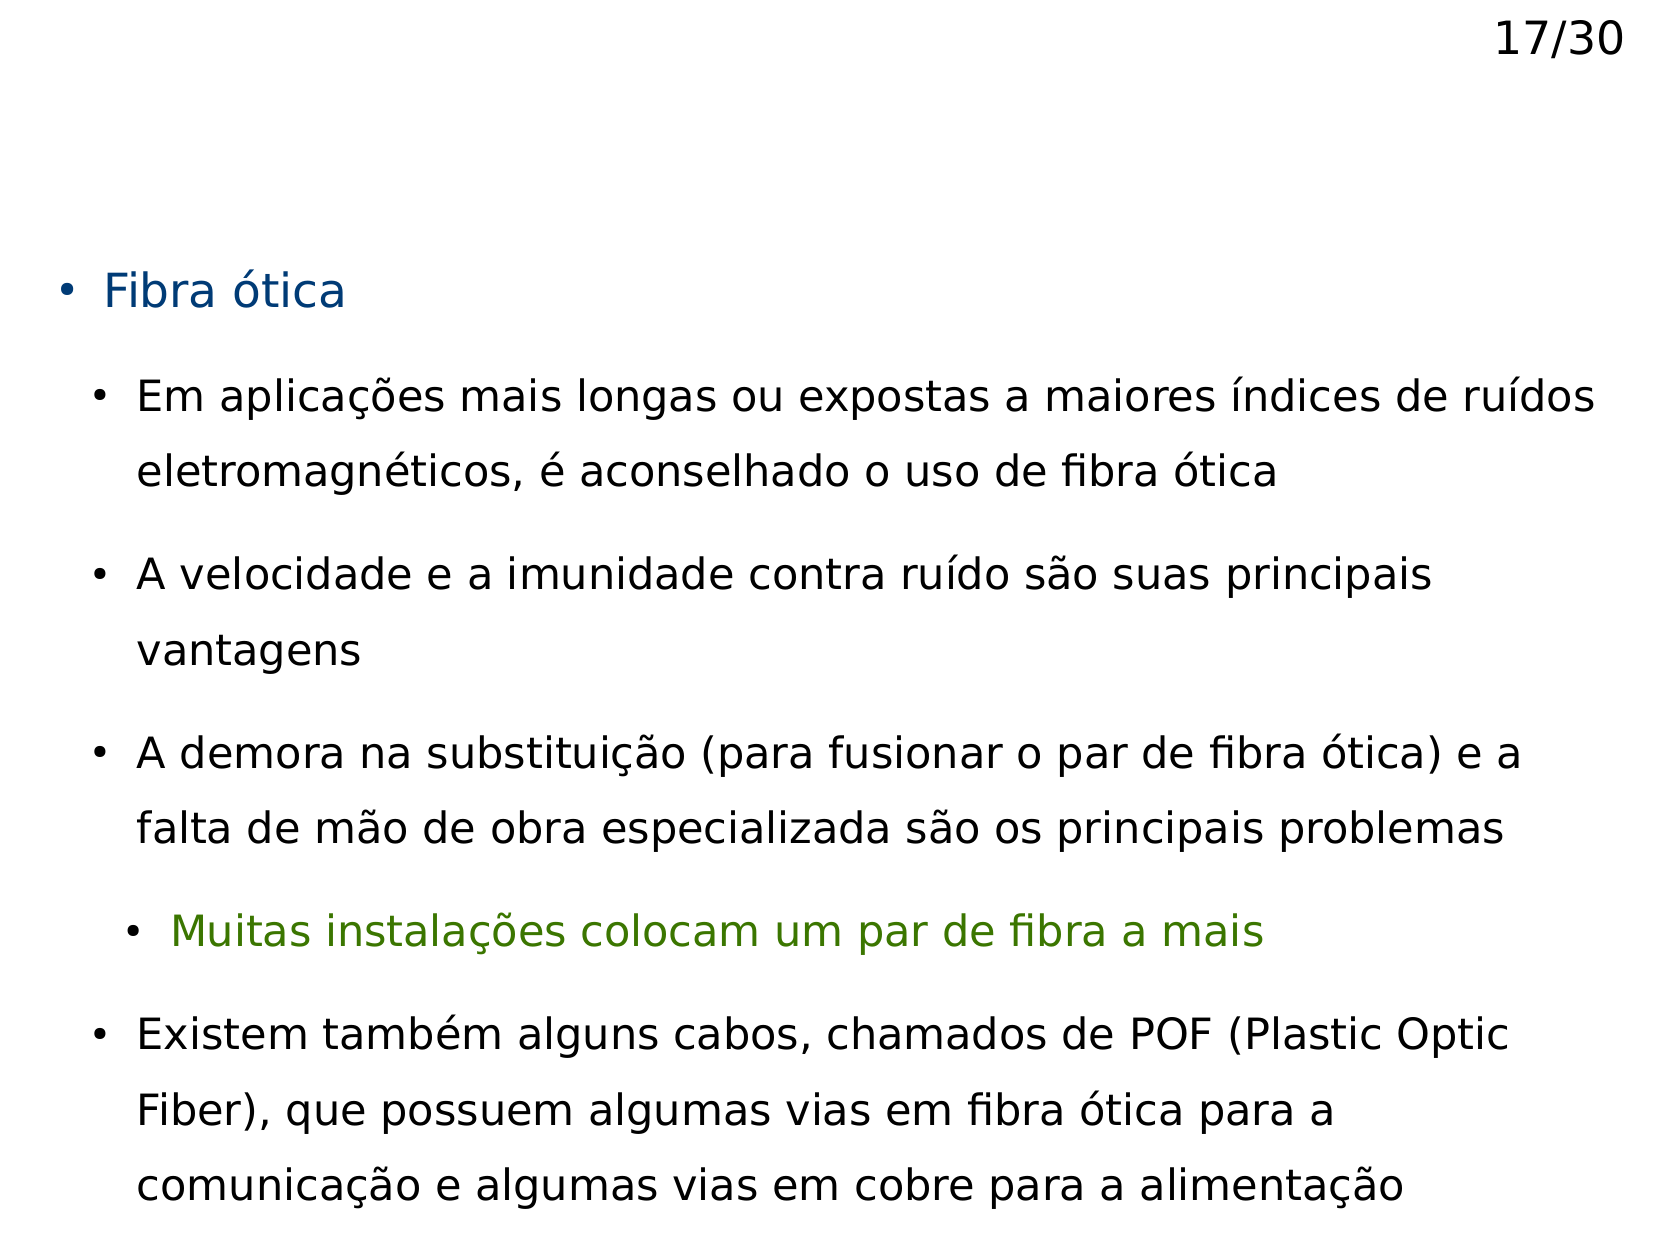

17
#
Fibra ótica
Em aplicações mais longas ou expostas a maiores índices de ruídos eletromagnéticos, é aconselhado o uso de fibra ótica
A velocidade e a imunidade contra ruído são suas principais vantagens
A demora na substituição (para fusionar o par de fibra ótica) e a falta de mão de obra especializada são os principais problemas
Muitas instalações colocam um par de fibra a mais
Existem também alguns cabos, chamados de POF (Plastic Optic Fiber), que possuem algumas vias em fibra ótica para a comunicação e algumas vias em cobre para a alimentação